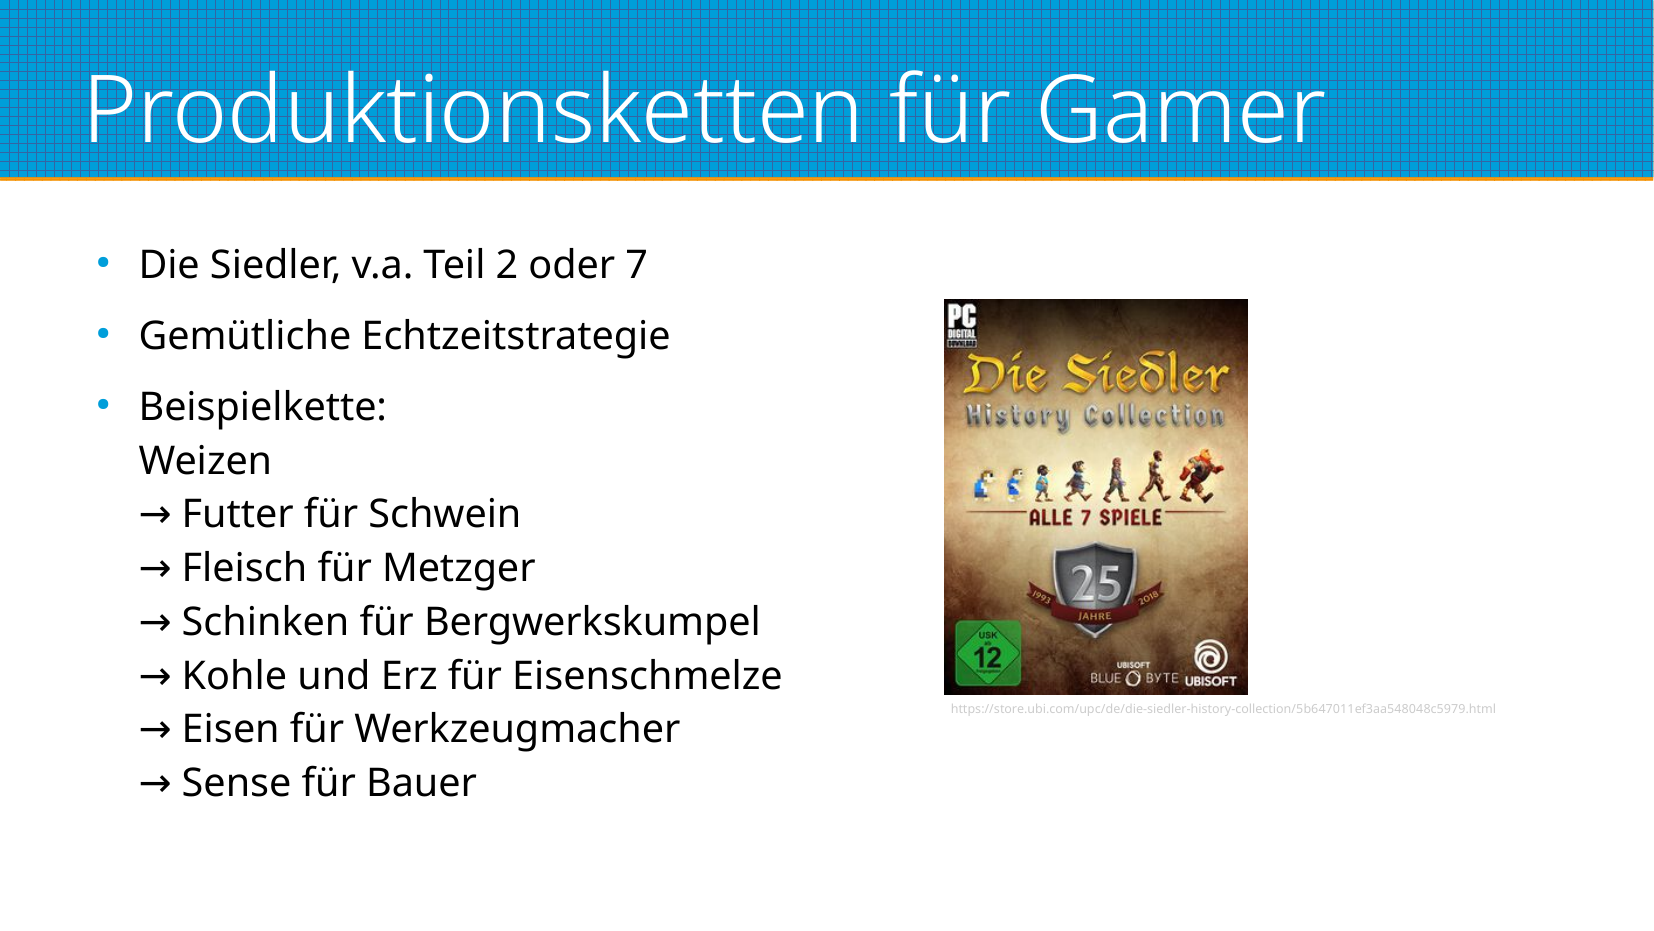

# Produktionsketten für Gamer
Die Siedler, v.a. Teil 2 oder 7
Gemütliche Echtzeitstrategie
Beispielkette:
Weizen
→ Futter für Schwein
→ Fleisch für Metzger
→ Schinken für Bergwerkskumpel
→ Kohle und Erz für Eisenschmelze
→ Eisen für Werkzeugmacher
→ Sense für Bauer
https://store.ubi.com/upc/de/die-siedler-history-collection/5b647011ef3aa548048c5979.html